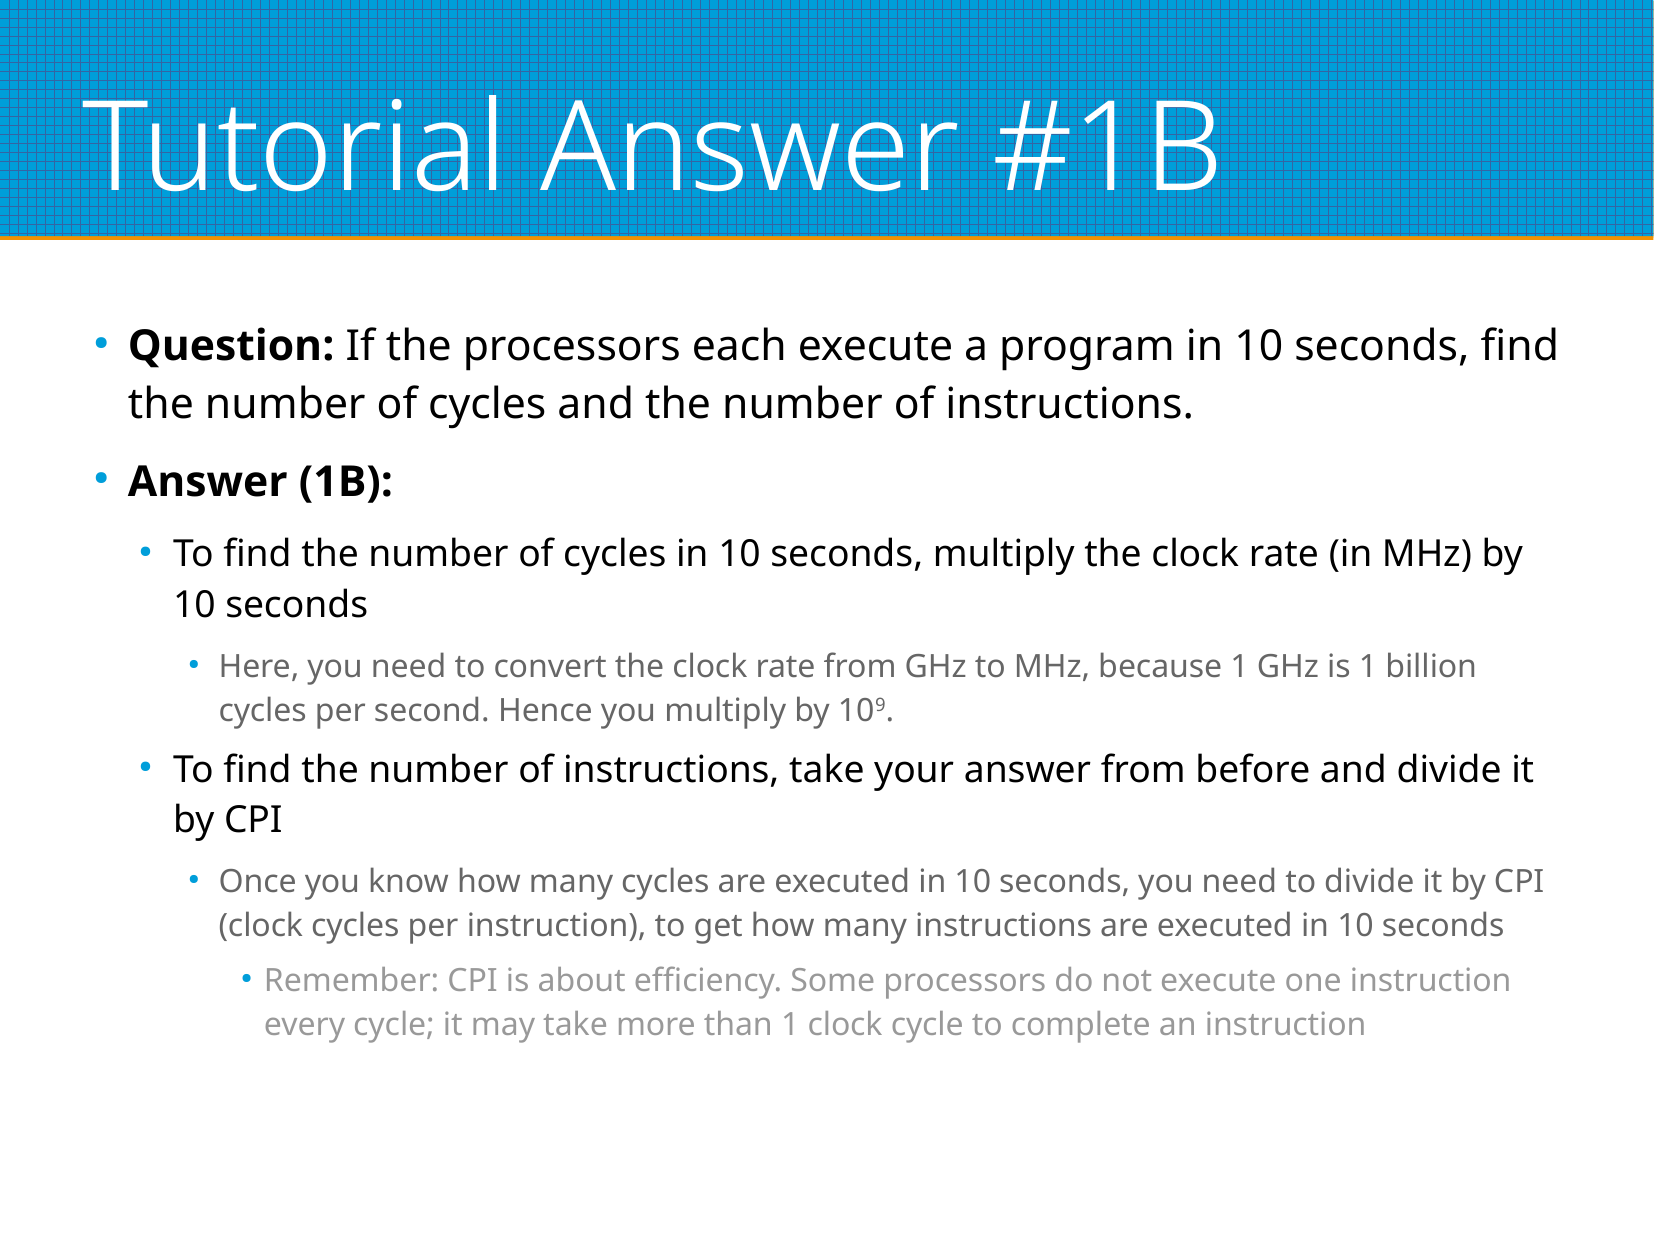

# Tutorial Answer #1B
Question: If the processors each execute a program in 10 seconds, find the number of cycles and the number of instructions.
Answer (1B):
To find the number of cycles in 10 seconds, multiply the clock rate (in MHz) by 10 seconds
Here, you need to convert the clock rate from GHz to MHz, because 1 GHz is 1 billion cycles per second. Hence you multiply by 109.
To find the number of instructions, take your answer from before and divide it by CPI
Once you know how many cycles are executed in 10 seconds, you need to divide it by CPI (clock cycles per instruction), to get how many instructions are executed in 10 seconds
Remember: CPI is about efficiency. Some processors do not execute one instruction every cycle; it may take more than 1 clock cycle to complete an instruction